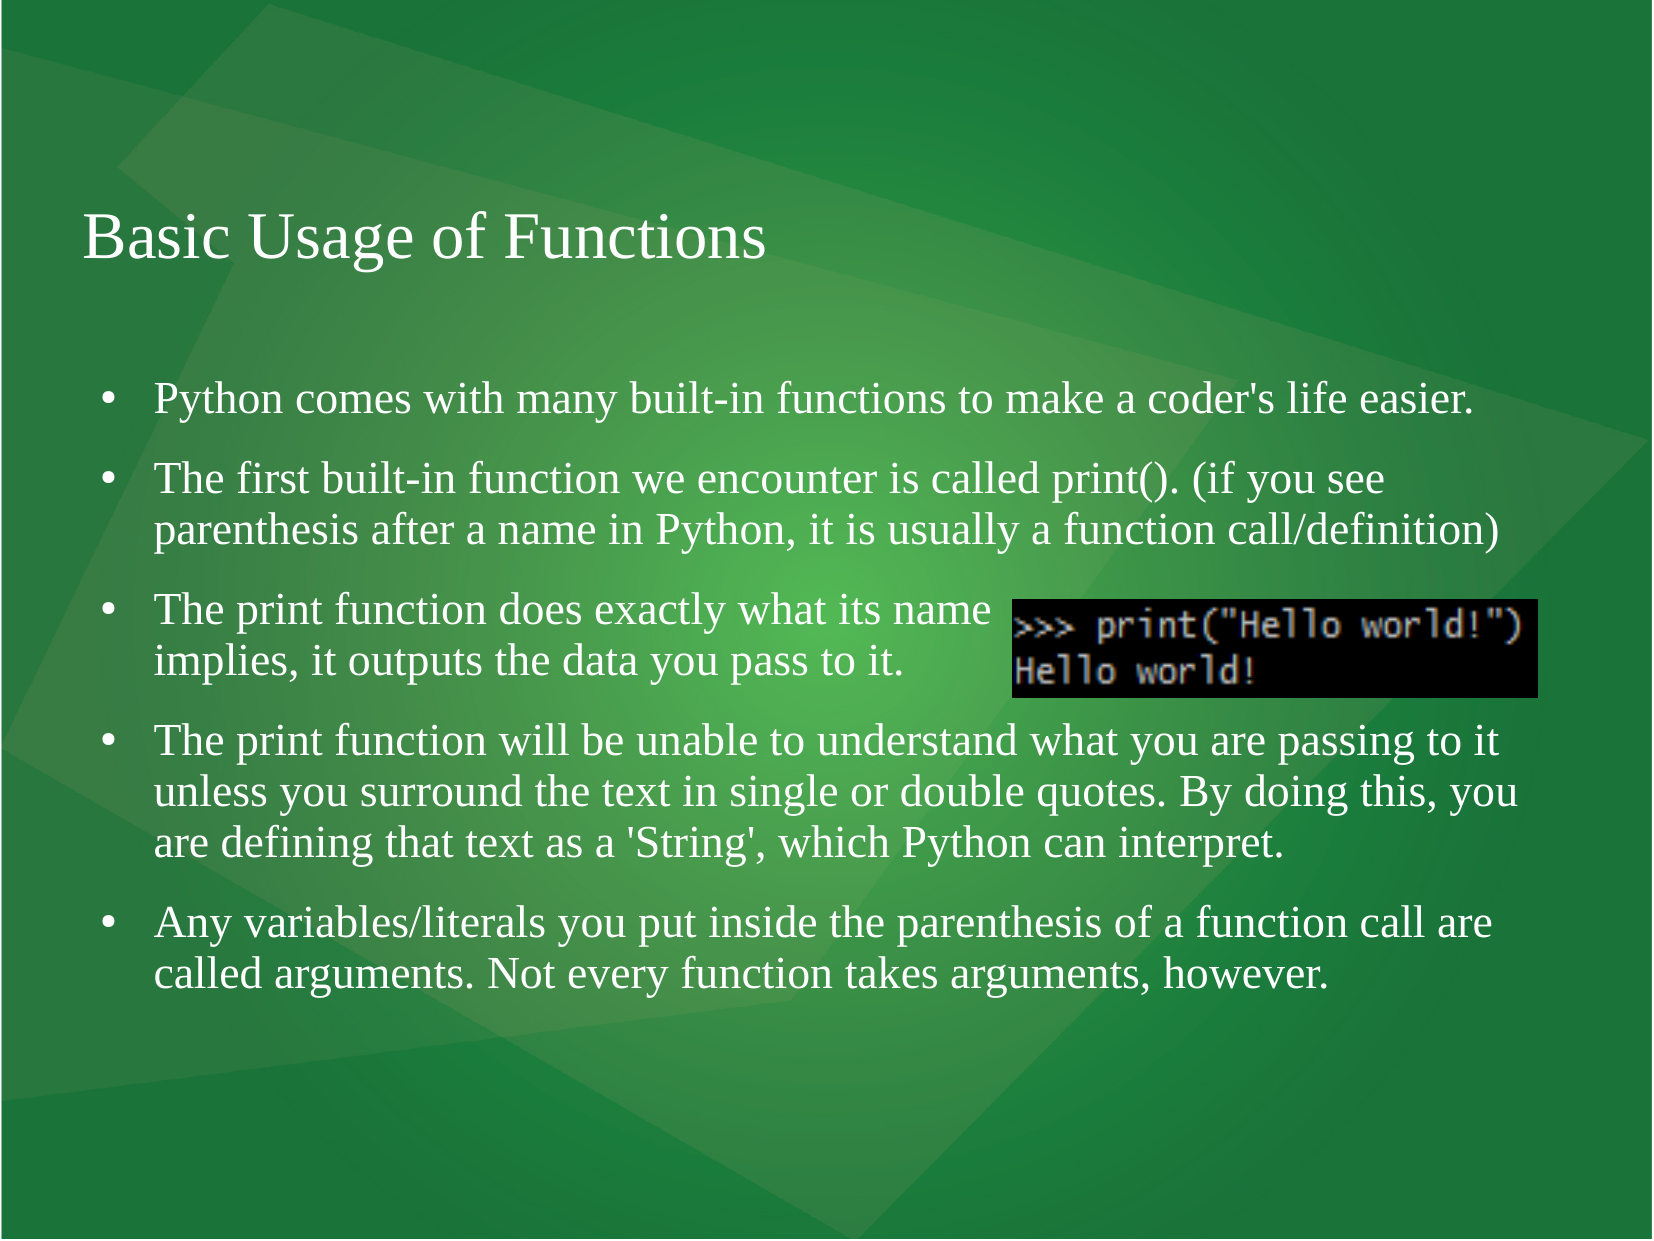

# Basic Usage of Functions
Python comes with many built-in functions to make a coder's life easier.
The first built-in function we encounter is called print(). (if you see parenthesis after a name in Python, it is usually a function call/definition)
The print function does exactly what its name
implies, it outputs the data you pass to it.
The print function will be unable to understand what you are passing to it unless you surround the text in single or double quotes. By doing this, you are defining that text as a 'String', which Python can interpret.
Any variables/literals you put inside the parenthesis of a function call are called arguments. Not every function takes arguments, however.